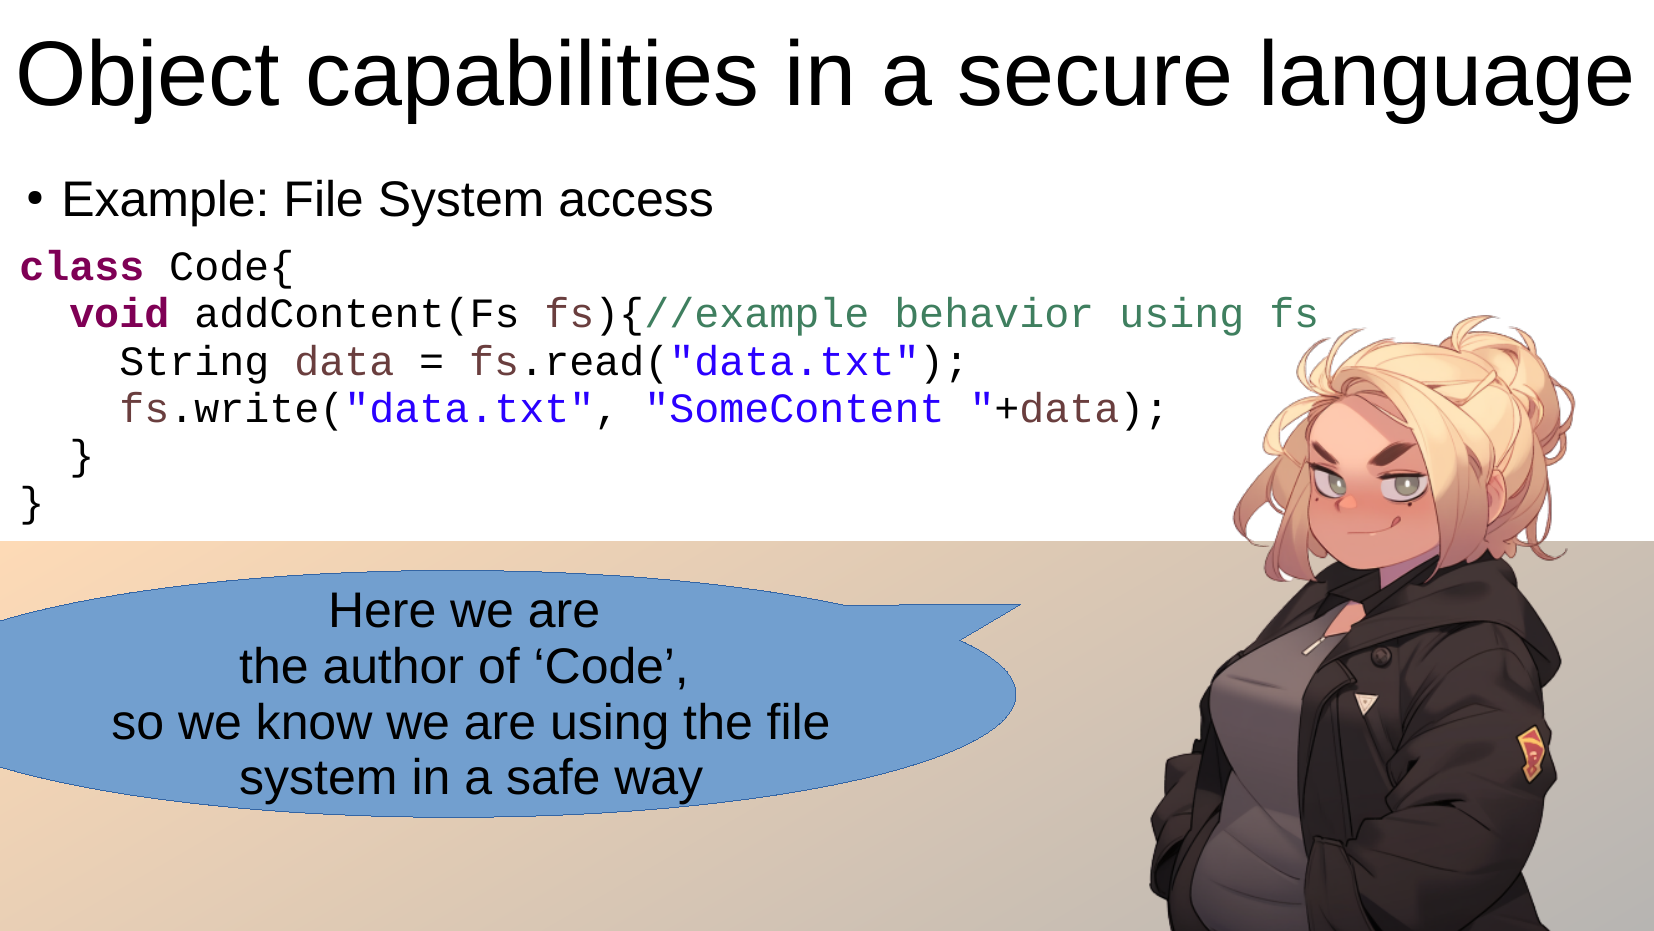

# Object capabilities in a secure language
Example: File System access
class Code{
 void addContent(Fs fs){//example behavior using fs
 String data = fs.read("data.txt");
 fs.write("data.txt", "SomeContent "+data);
 }
}
Here we are
the author of ‘Code’,
so we know we are using the file system in a safe way